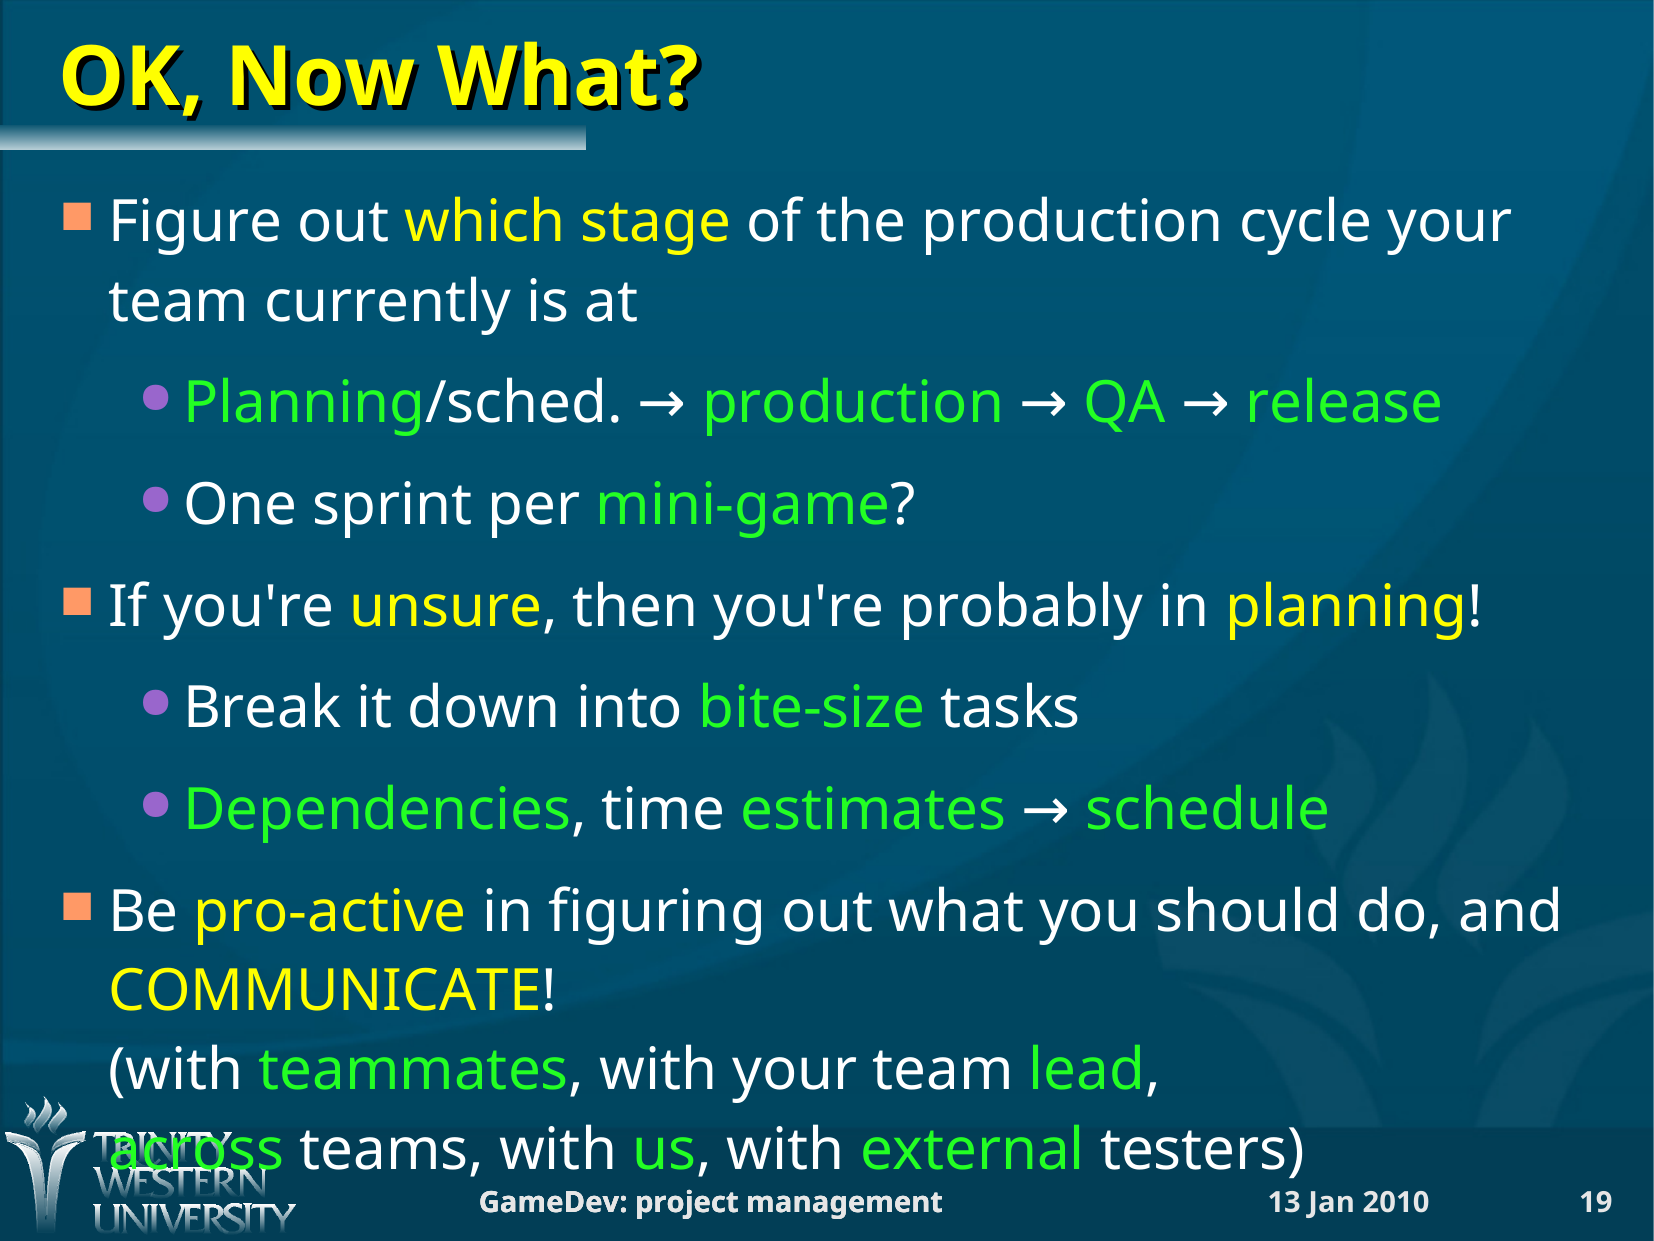

# OK, Now What?
Figure out which stage of the production cycle your team currently is at
Planning/sched. → production → QA → release
One sprint per mini-game?
If you're unsure, then you're probably in planning!
Break it down into bite-size tasks
Dependencies, time estimates → schedule
Be pro-active in figuring out what you should do, and COMMUNICATE!
(with teammates, with your team lead,
across teams, with us, with external testers)
GameDev: project management
13 Jan 2010
19